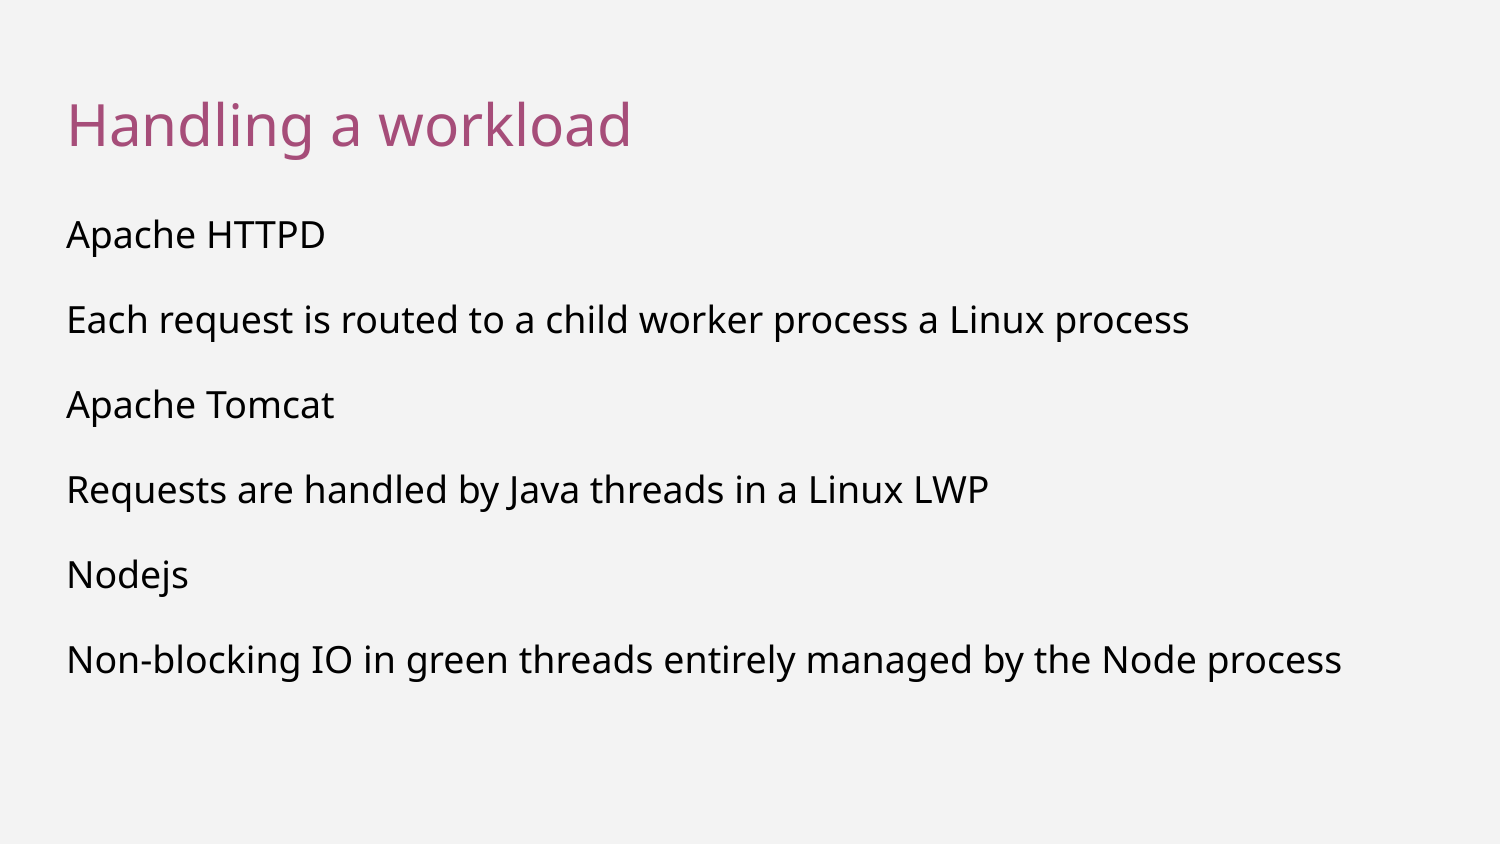

# Handling a workload
Apache HTTPD
Each request is routed to a child worker process a Linux process
Apache Tomcat
Requests are handled by Java threads in a Linux LWP
Nodejs
Non-blocking IO in green threads entirely managed by the Node process